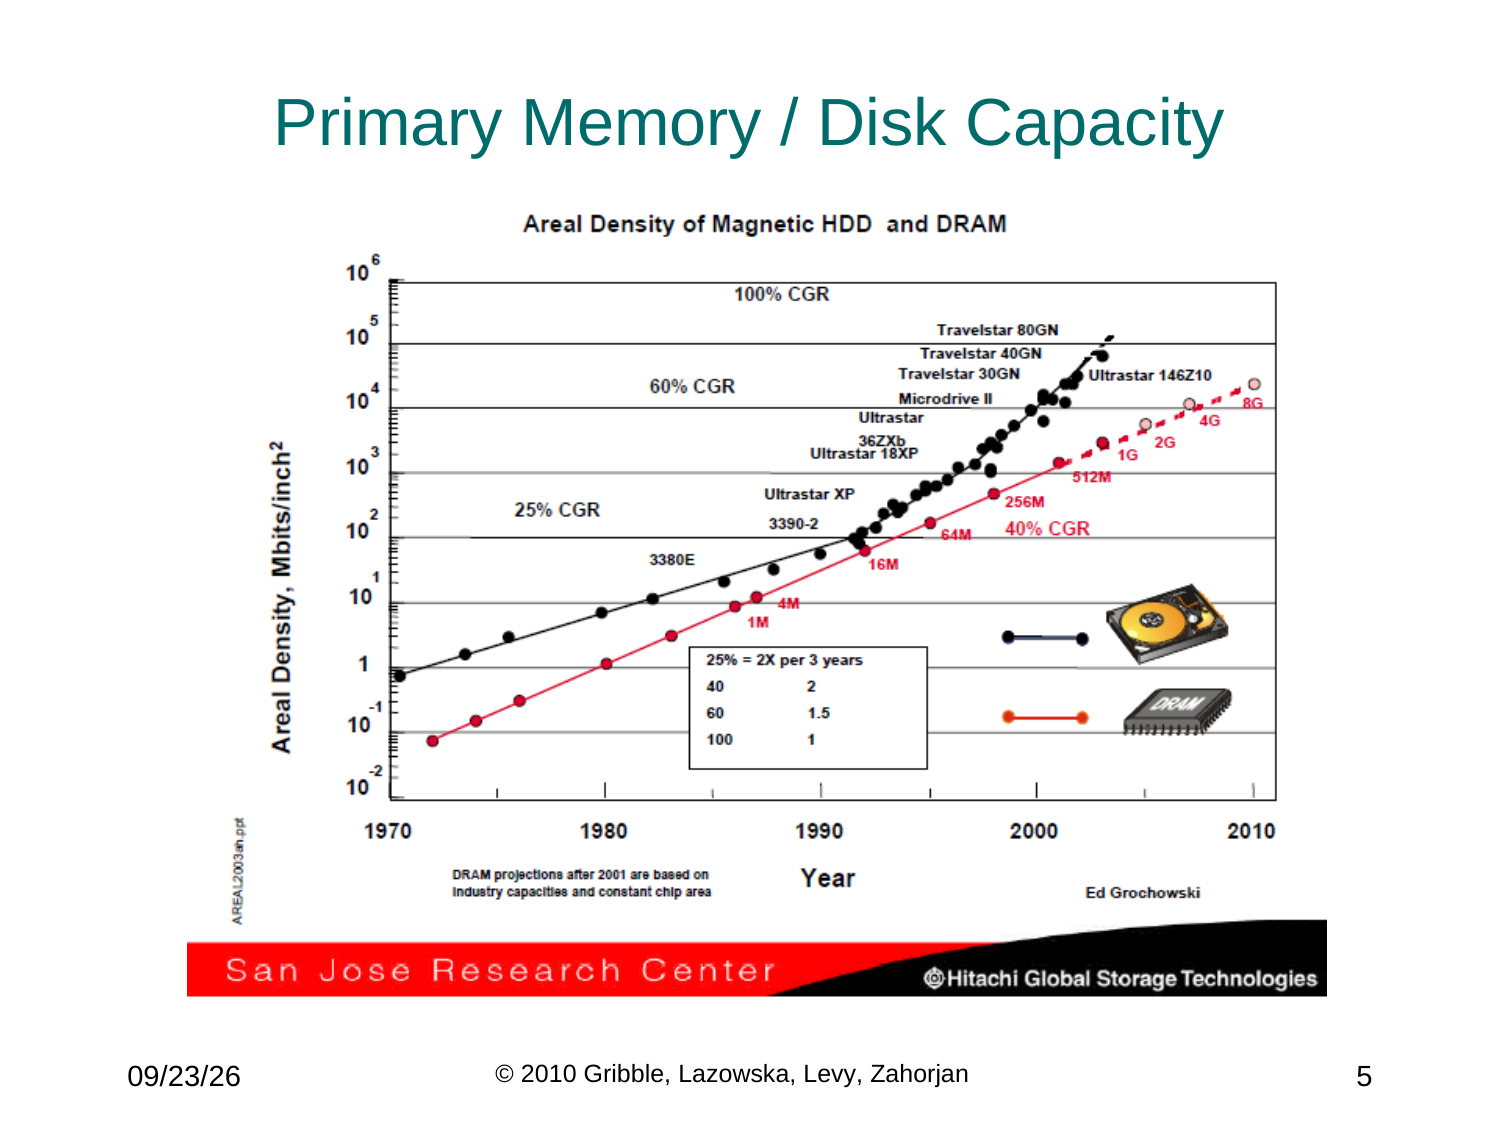

# Primary Memory / Disk Capacity
5